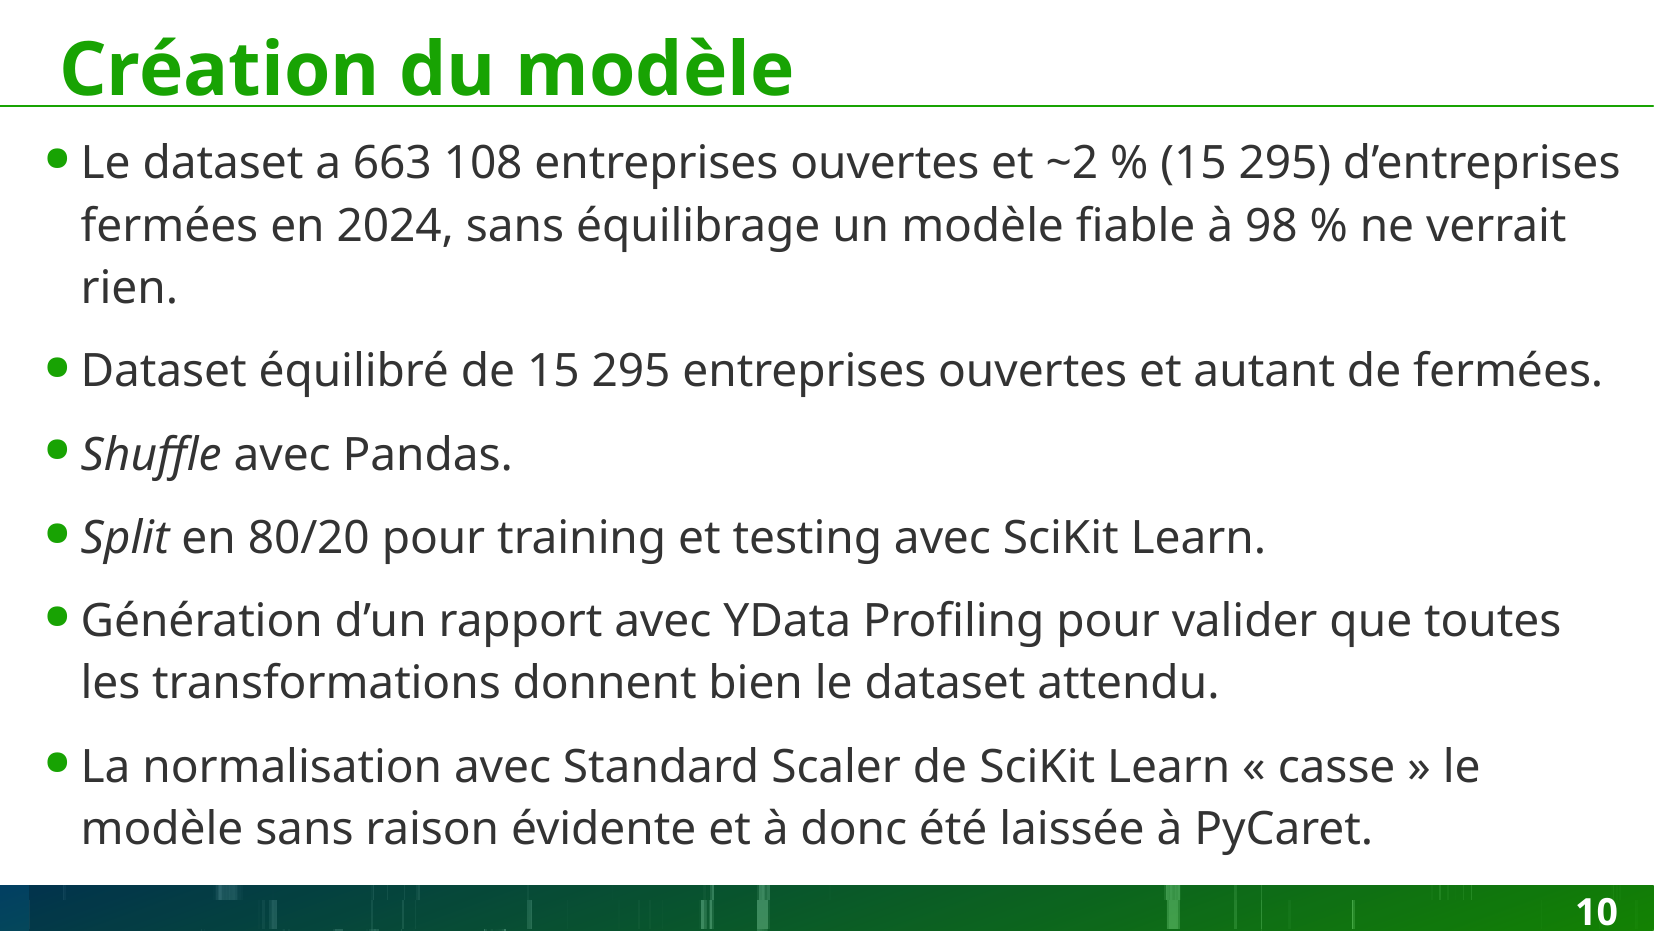

# Création du modèle
Le dataset a 663 108 entreprises ouvertes et ~2 % (15 295) d’entreprises fermées en 2024, sans équilibrage un modèle fiable à 98 % ne verrait rien.
Dataset équilibré de 15 295 entreprises ouvertes et autant de fermées.
Shuffle avec Pandas.
Split en 80/20 pour training et testing avec SciKit Learn.
Génération d’un rapport avec YData Profiling pour valider que toutes les transformations donnent bien le dataset attendu.
La normalisation avec Standard Scaler de SciKit Learn « casse » le modèle sans raison évidente et à donc été laissée à PyCaret.
10